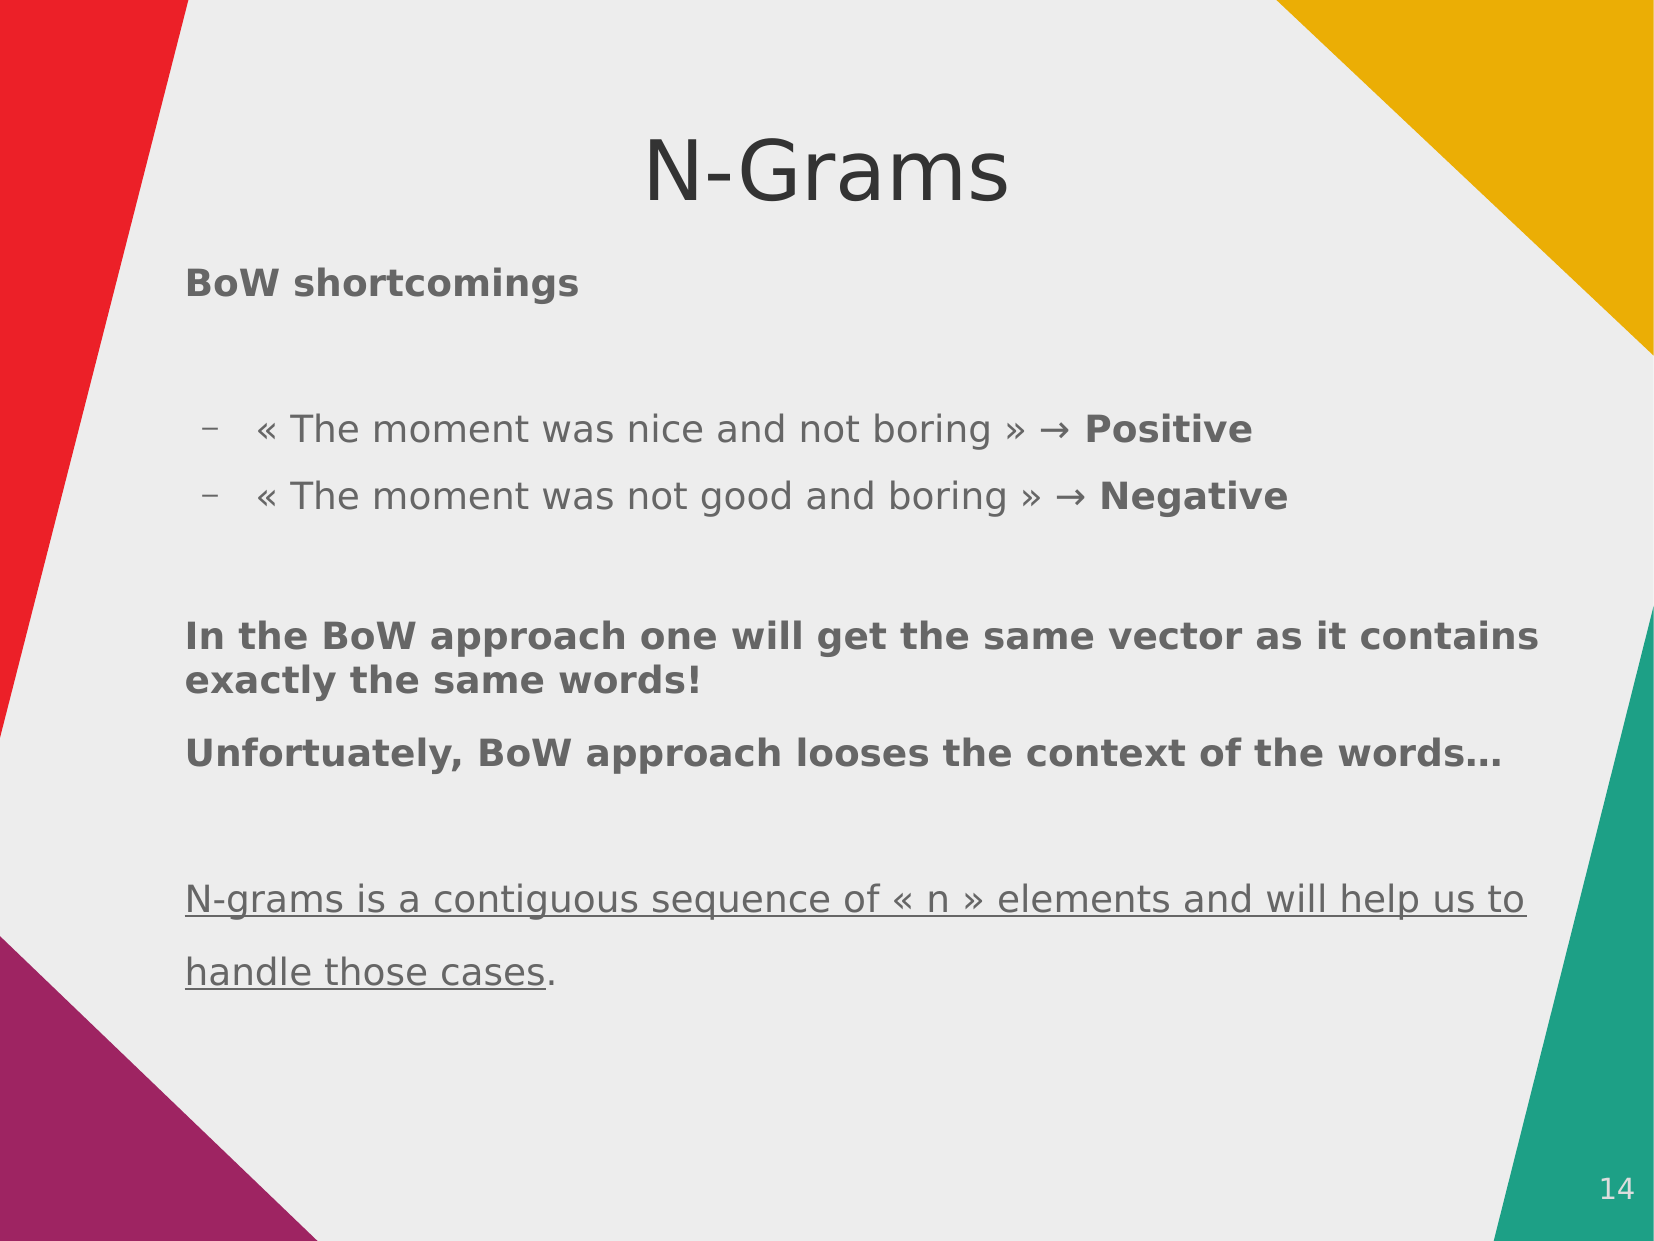

# N-Grams
BoW shortcomings
« The moment was nice and not boring » → Positive
« The moment was not good and boring » → Negative
In the BoW approach one will get the same vector as it contains exactly the same words!
Unfortuately, BoW approach looses the context of the words…
N-grams is a contiguous sequence of « n » elements and will help us to
handle those cases.
14